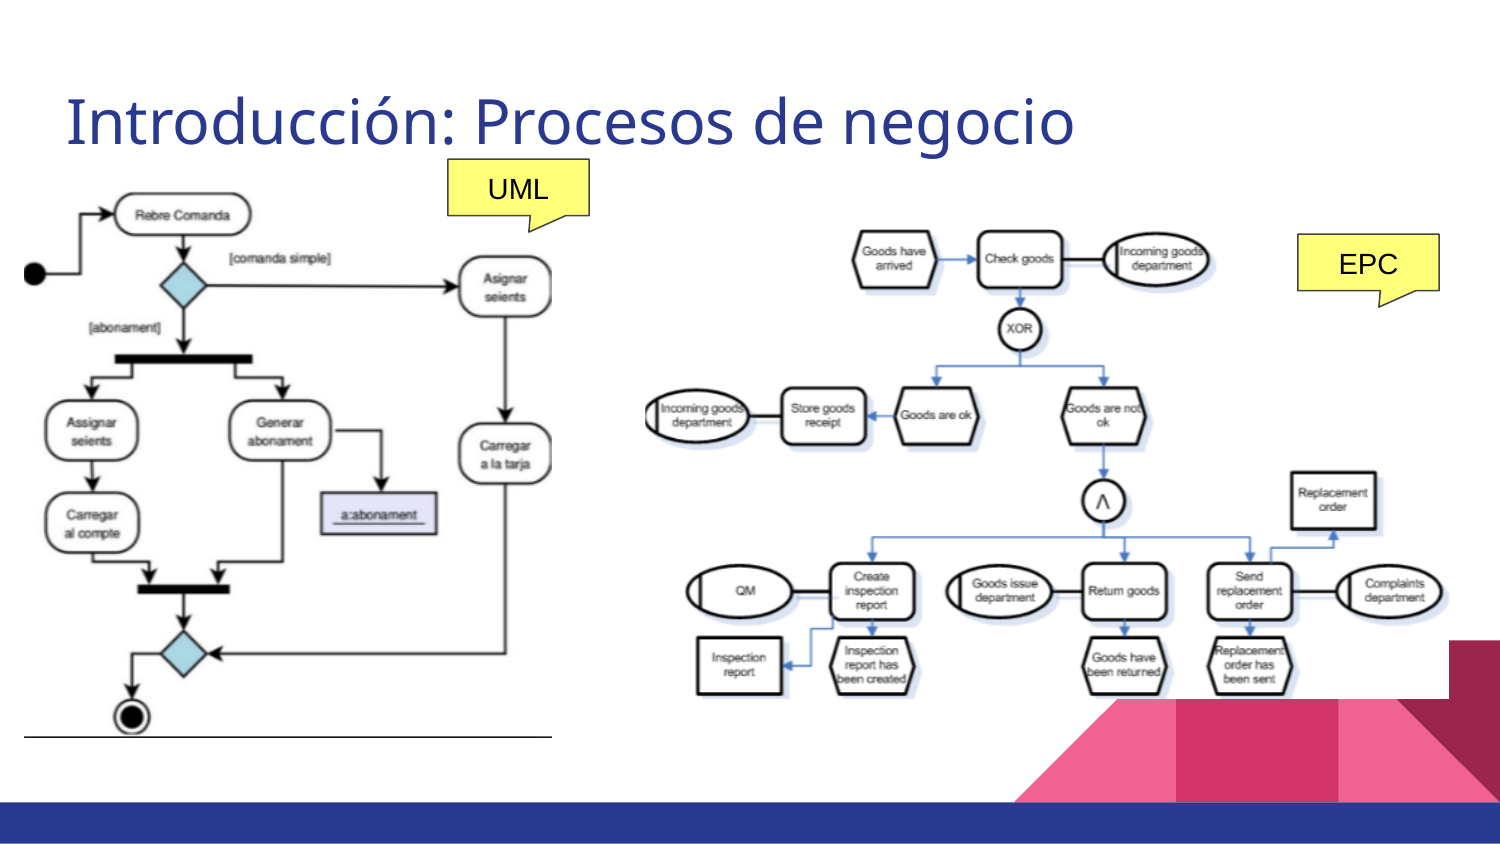

# Introducción: Procesos de negocio
UML
EPC